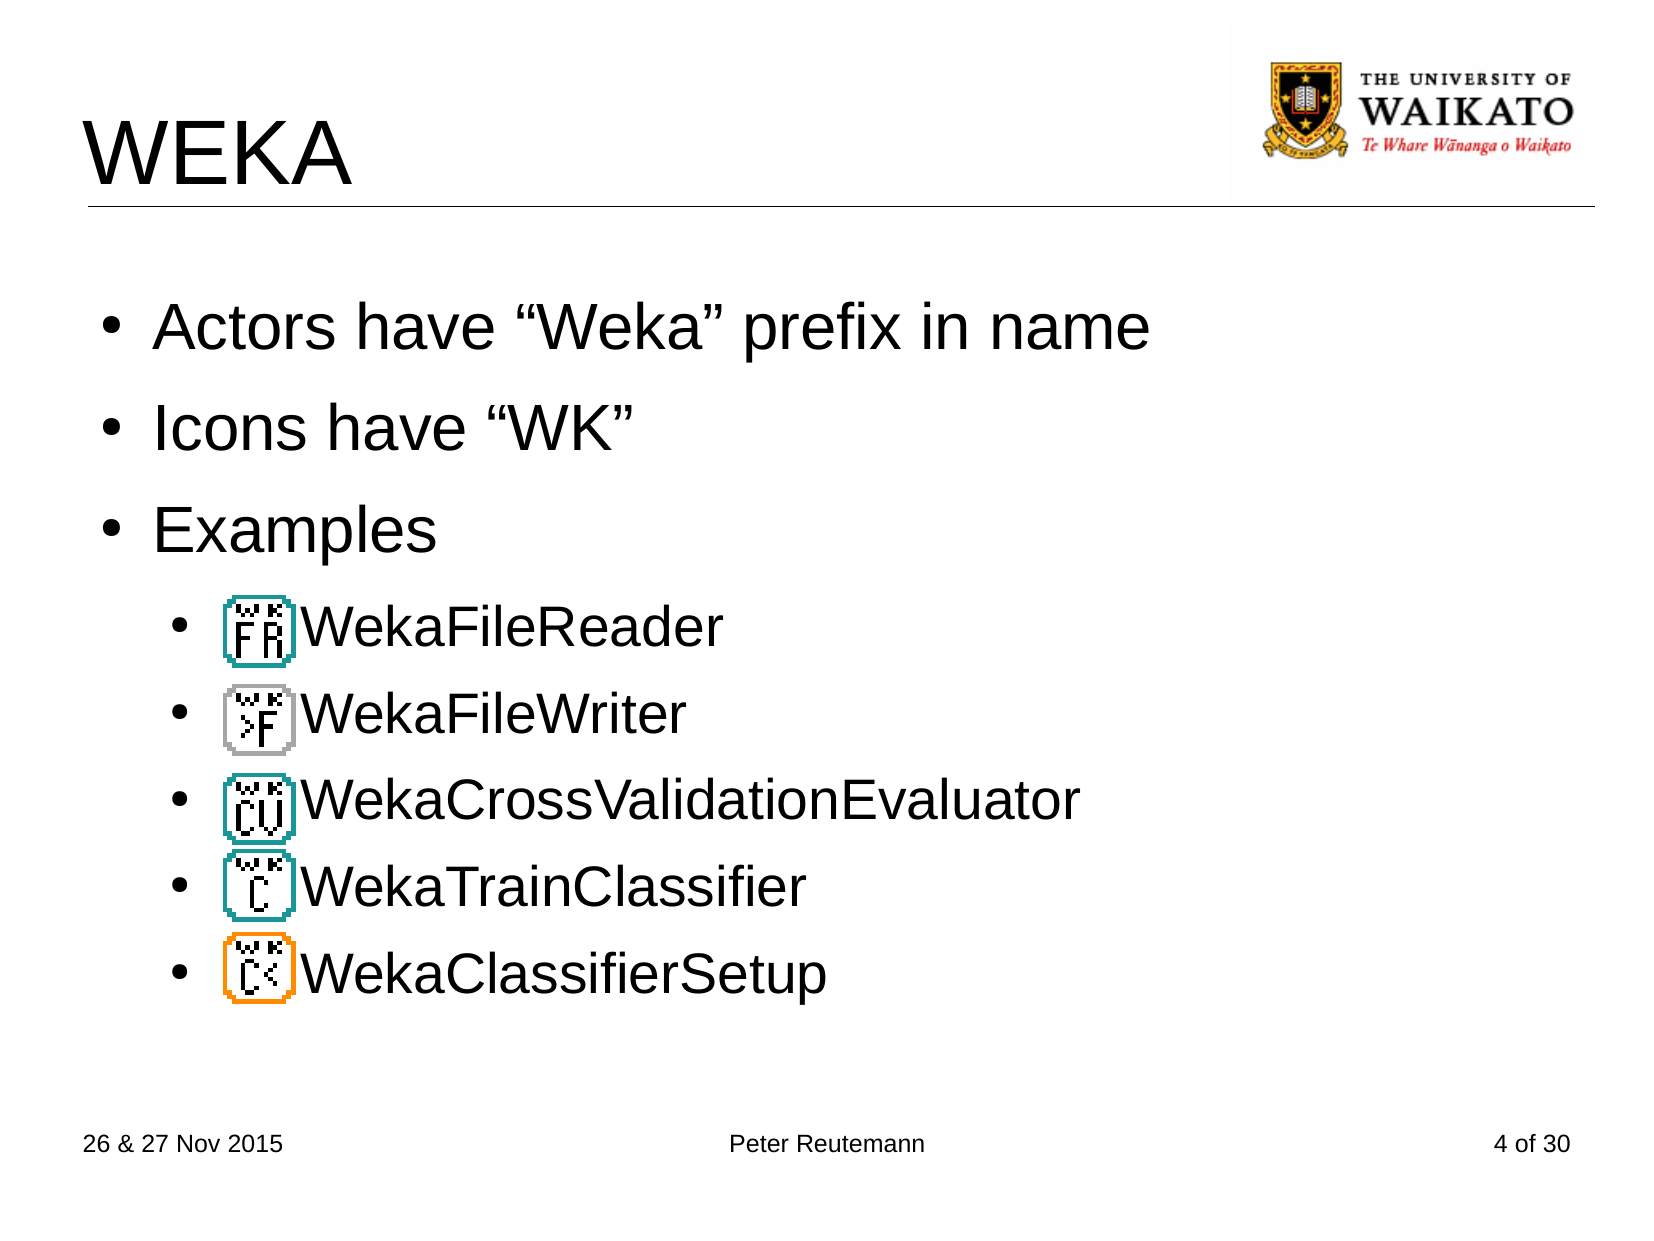

# WEKA
Actors have “Weka” prefix in name
Icons have “WK”
Examples
 WekaFileReader
 WekaFileWriter
 WekaCrossValidationEvaluator
 WekaTrainClassifier
 WekaClassifierSetup
26 & 27 Nov 2015
Peter Reutemann
4